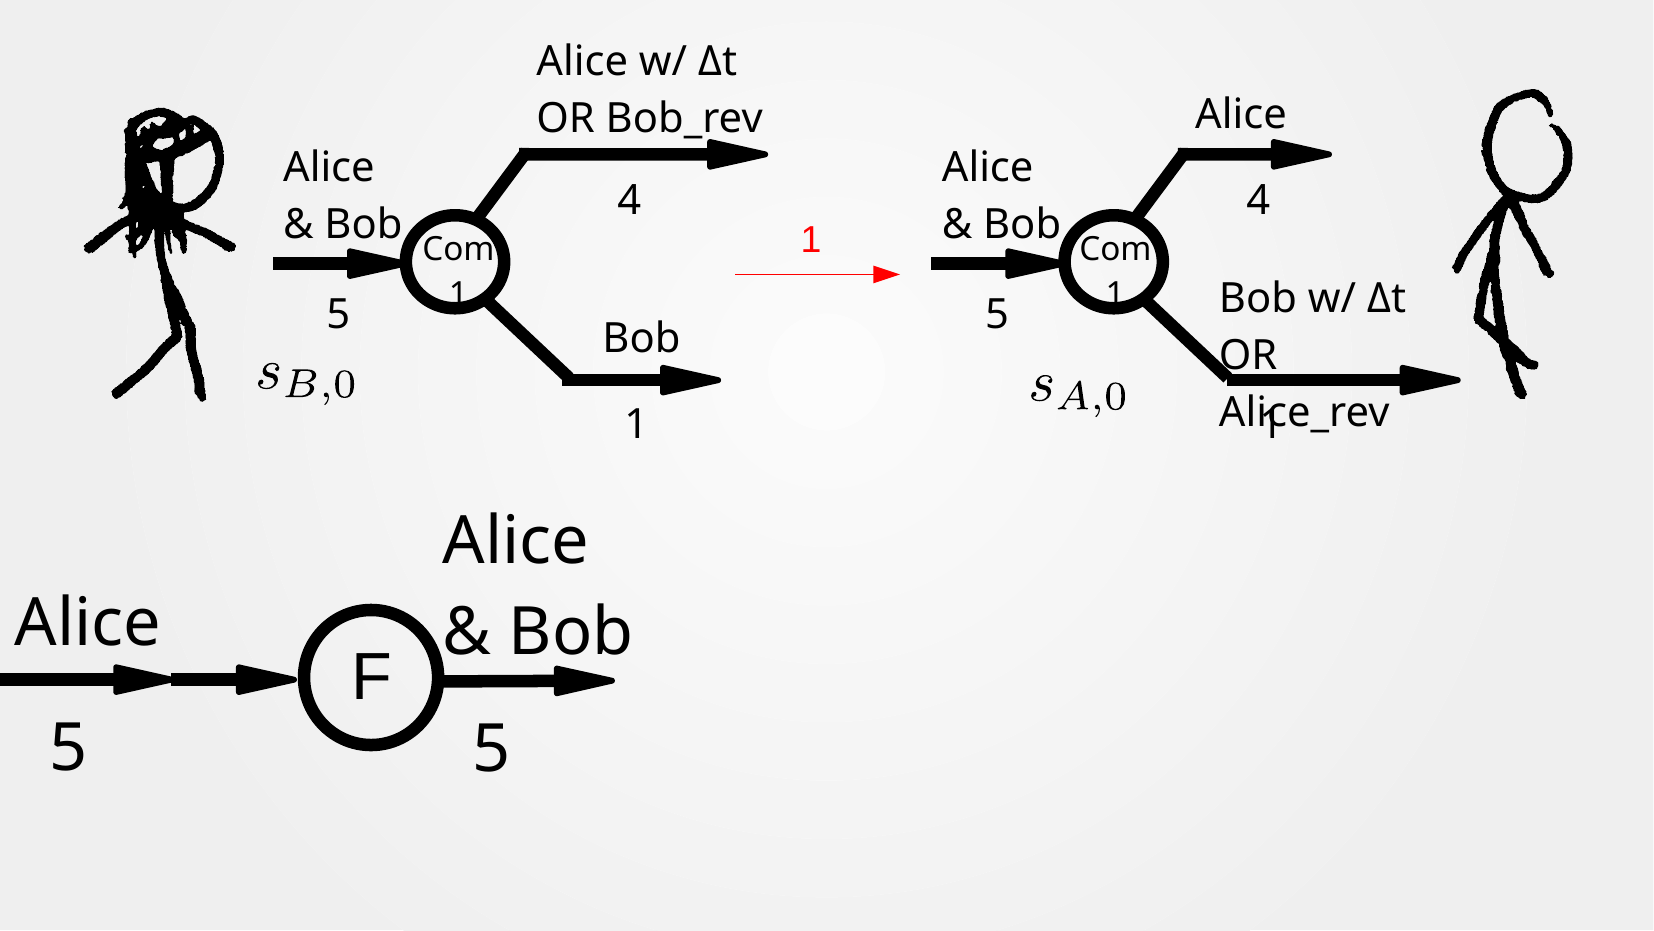

Alice w/ Δt OR Bob_rev
Alice
Alice
& Bob
Alice
& Bob
4
4
1
Com
 1
Com
 1
Bob w/ Δt OR Alice_rev
5
5
Bob
1
1
Alice
& Bob
Alice
F
5
5